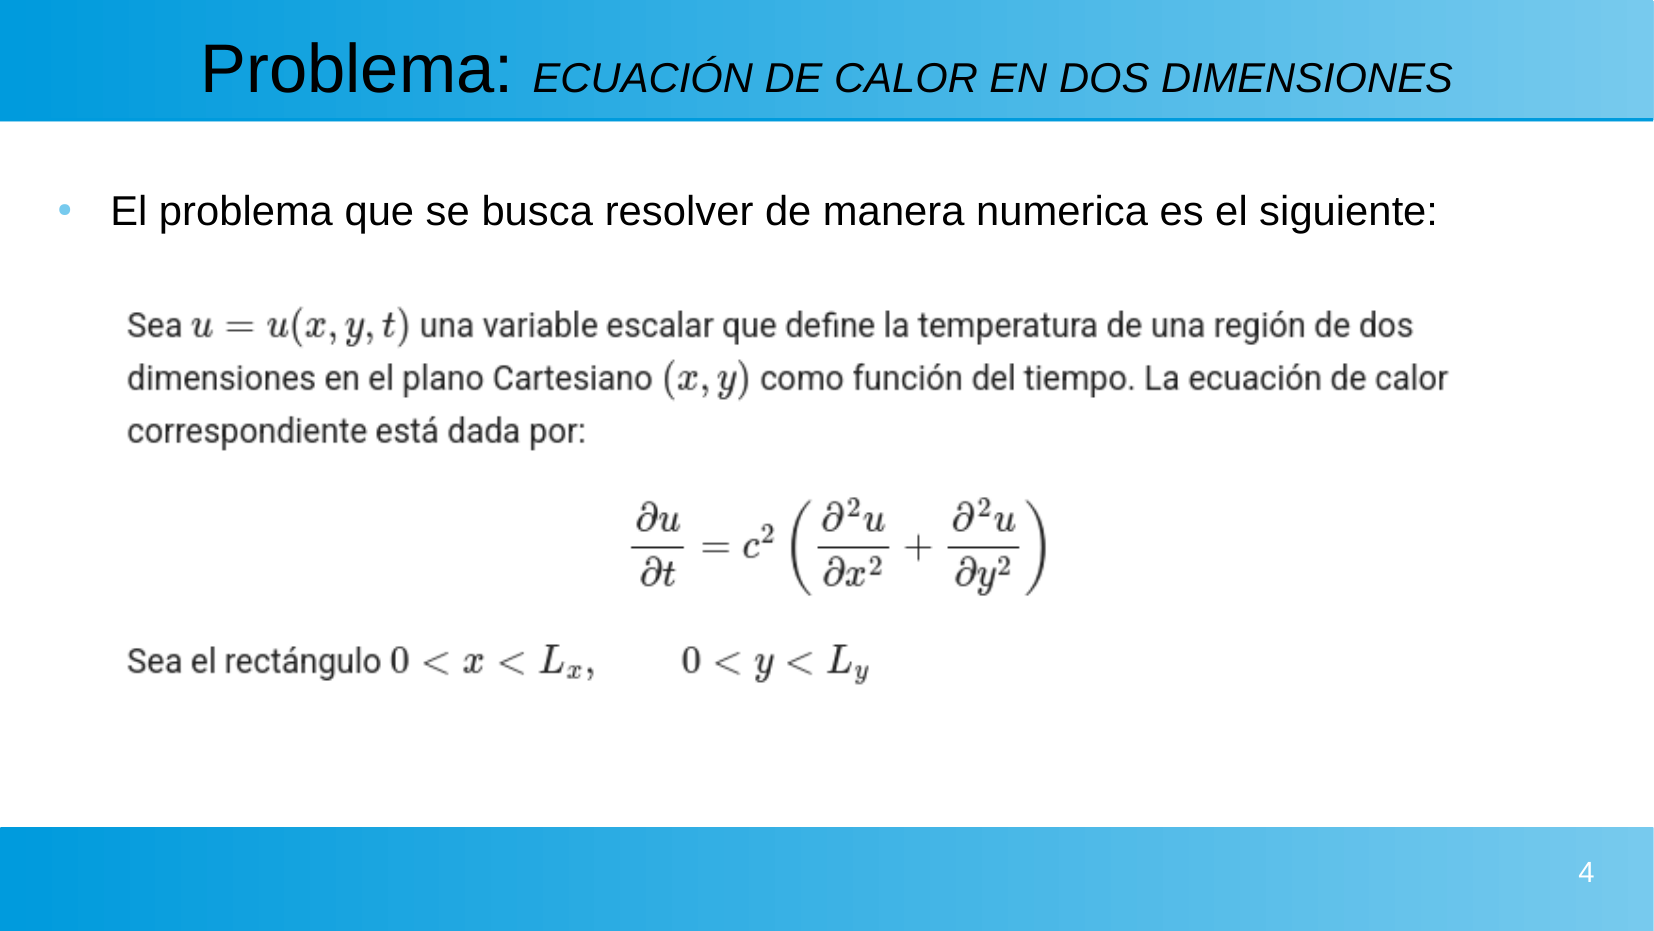

# Problema: ECUACIÓN DE CALOR EN DOS DIMENSIONES
El problema que se busca resolver de manera numerica es el siguiente:
4